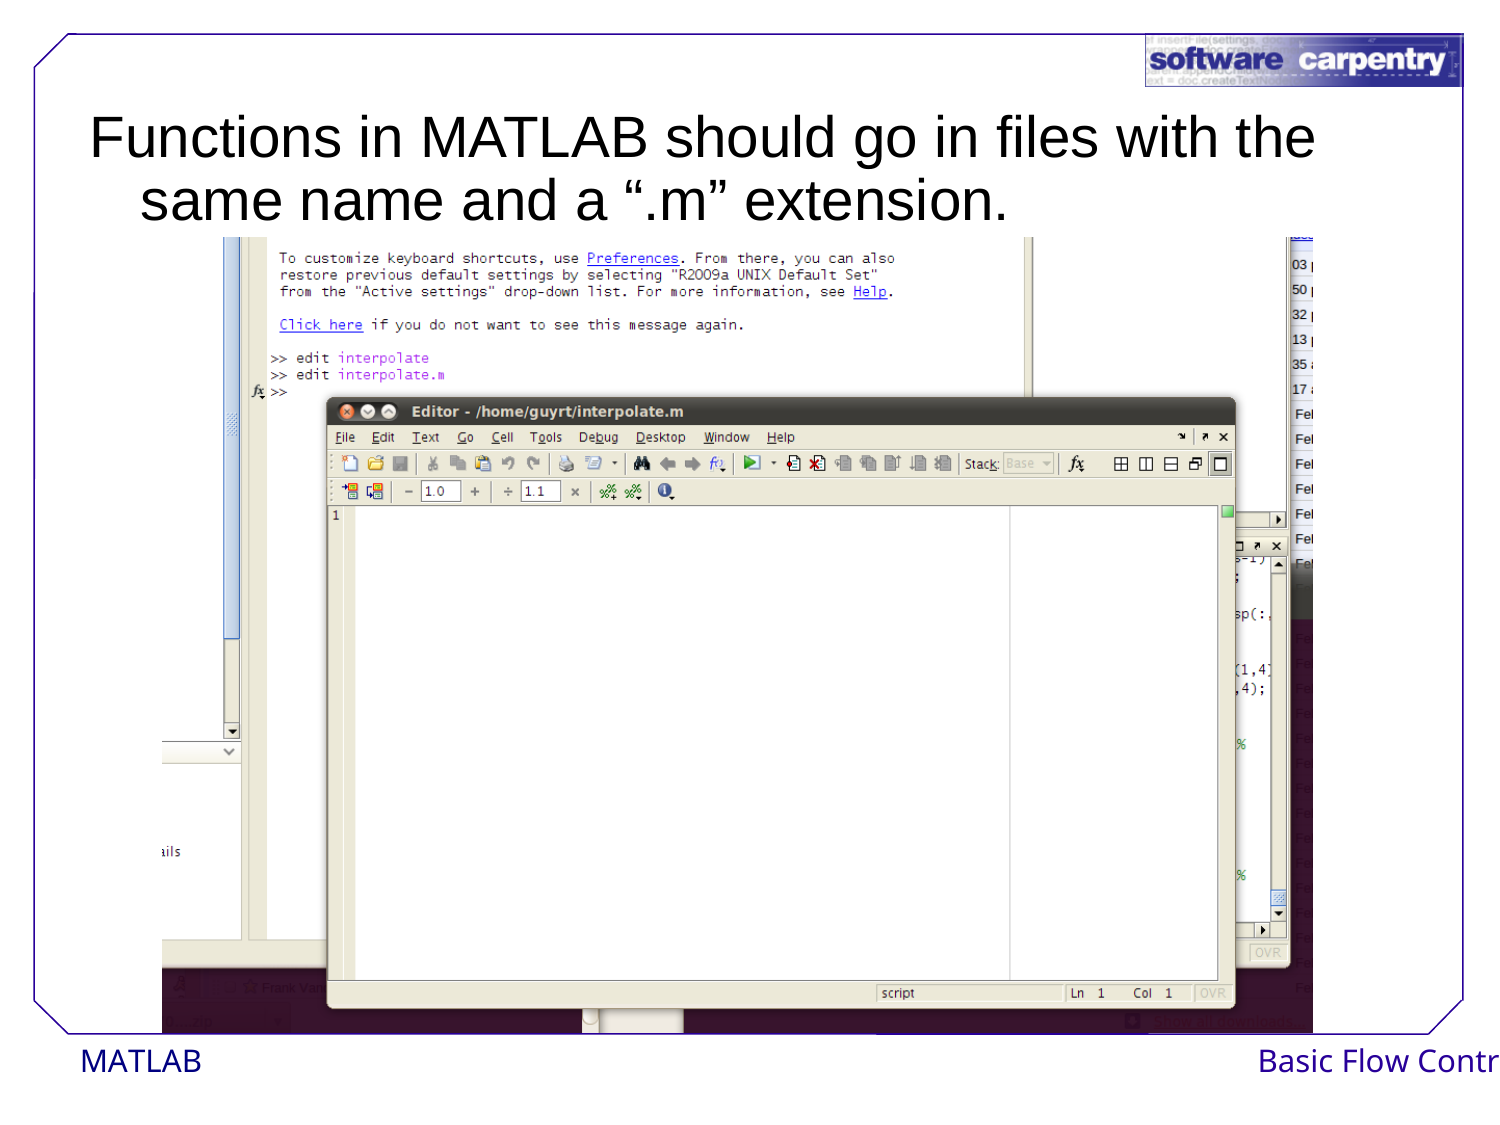

# Functions in MATLAB should go in files with the same name and a “.m” extension.